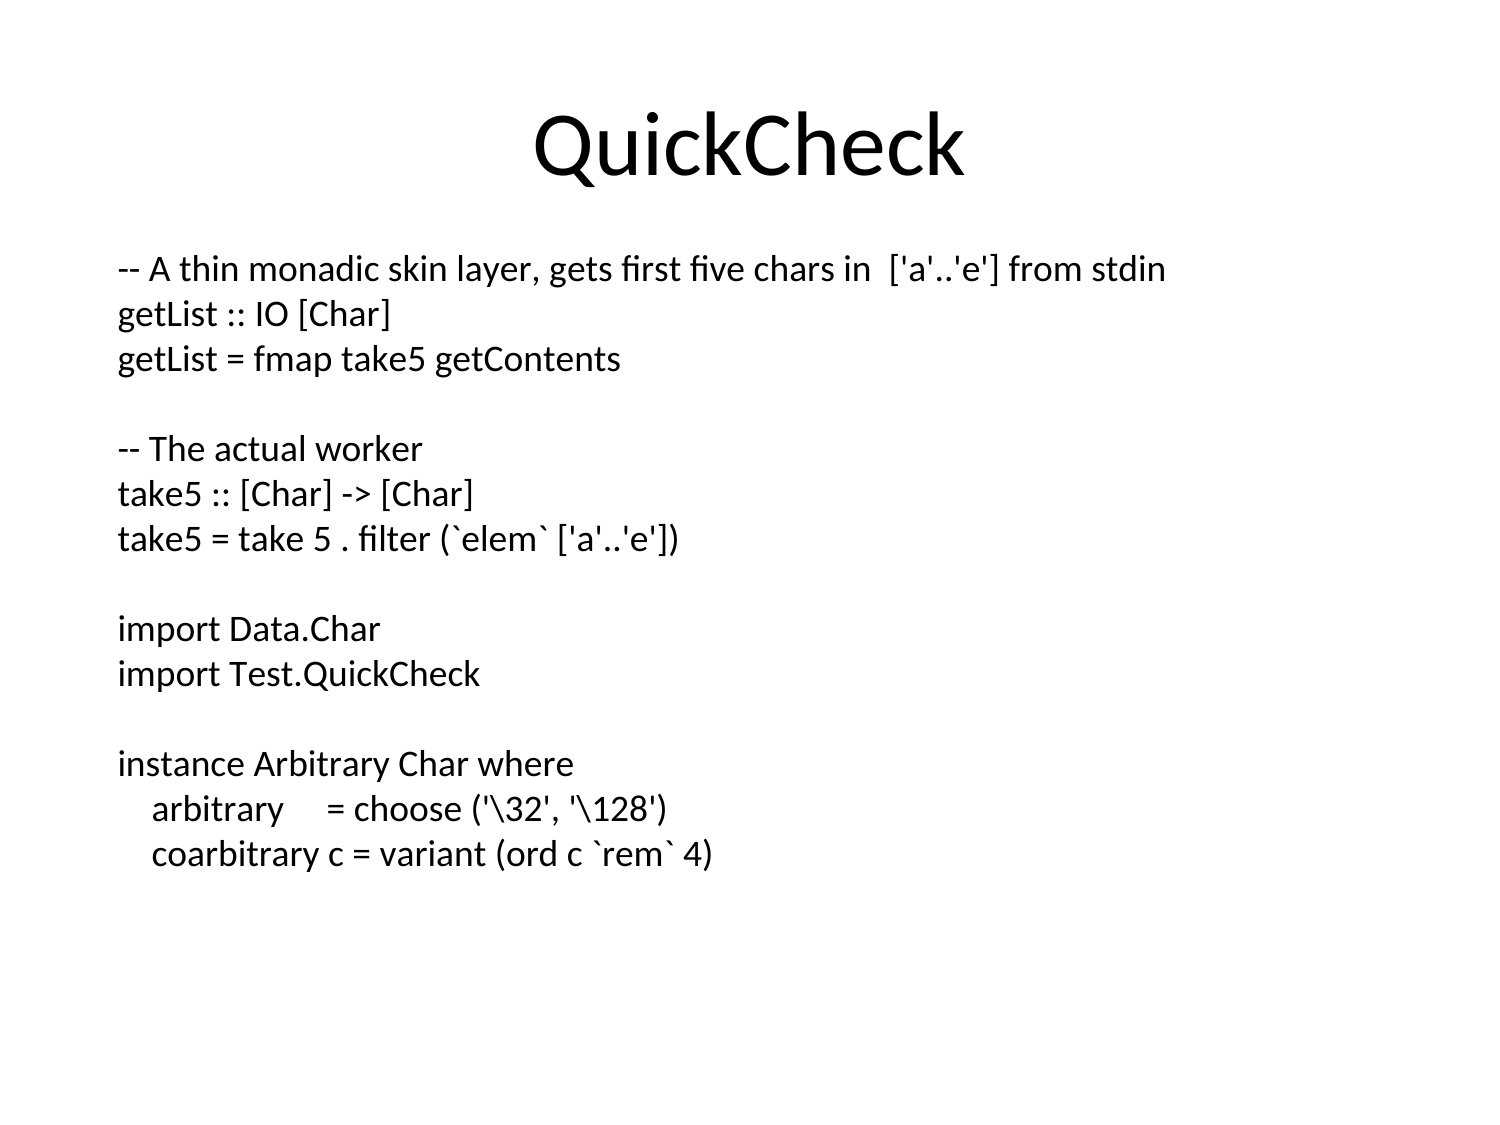

QuickCheck
-- A thin monadic skin layer, gets first five chars in ['a'..'e'] from stdin
getList :: IO [Char]
getList = fmap take5 getContents
-- The actual worker
take5 :: [Char] -> [Char]
take5 = take 5 . filter (`elem` ['a'..'e'])
import Data.Char
import Test.QuickCheck
instance Arbitrary Char where
 arbitrary = choose ('\32', '\128')
 coarbitrary c = variant (ord c `rem` 4)